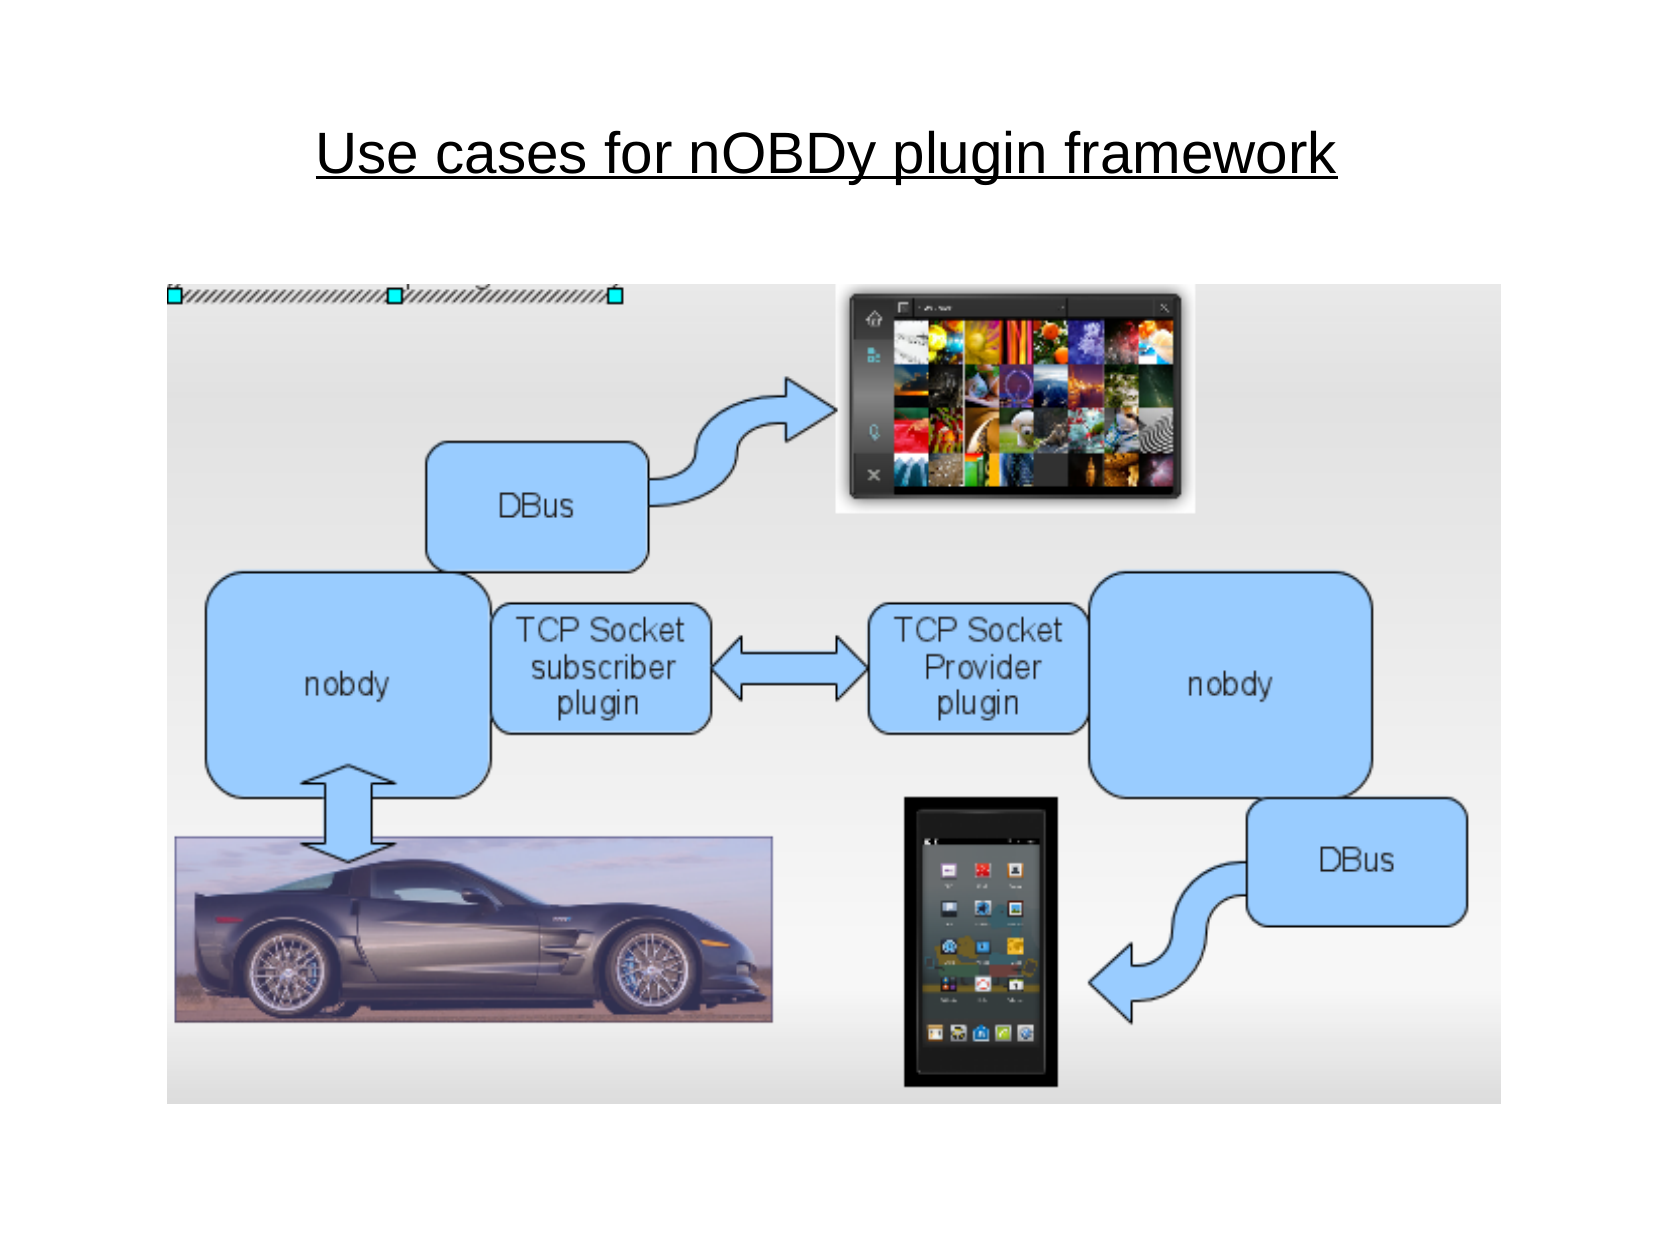

# Use cases for nOBDy plugin framework